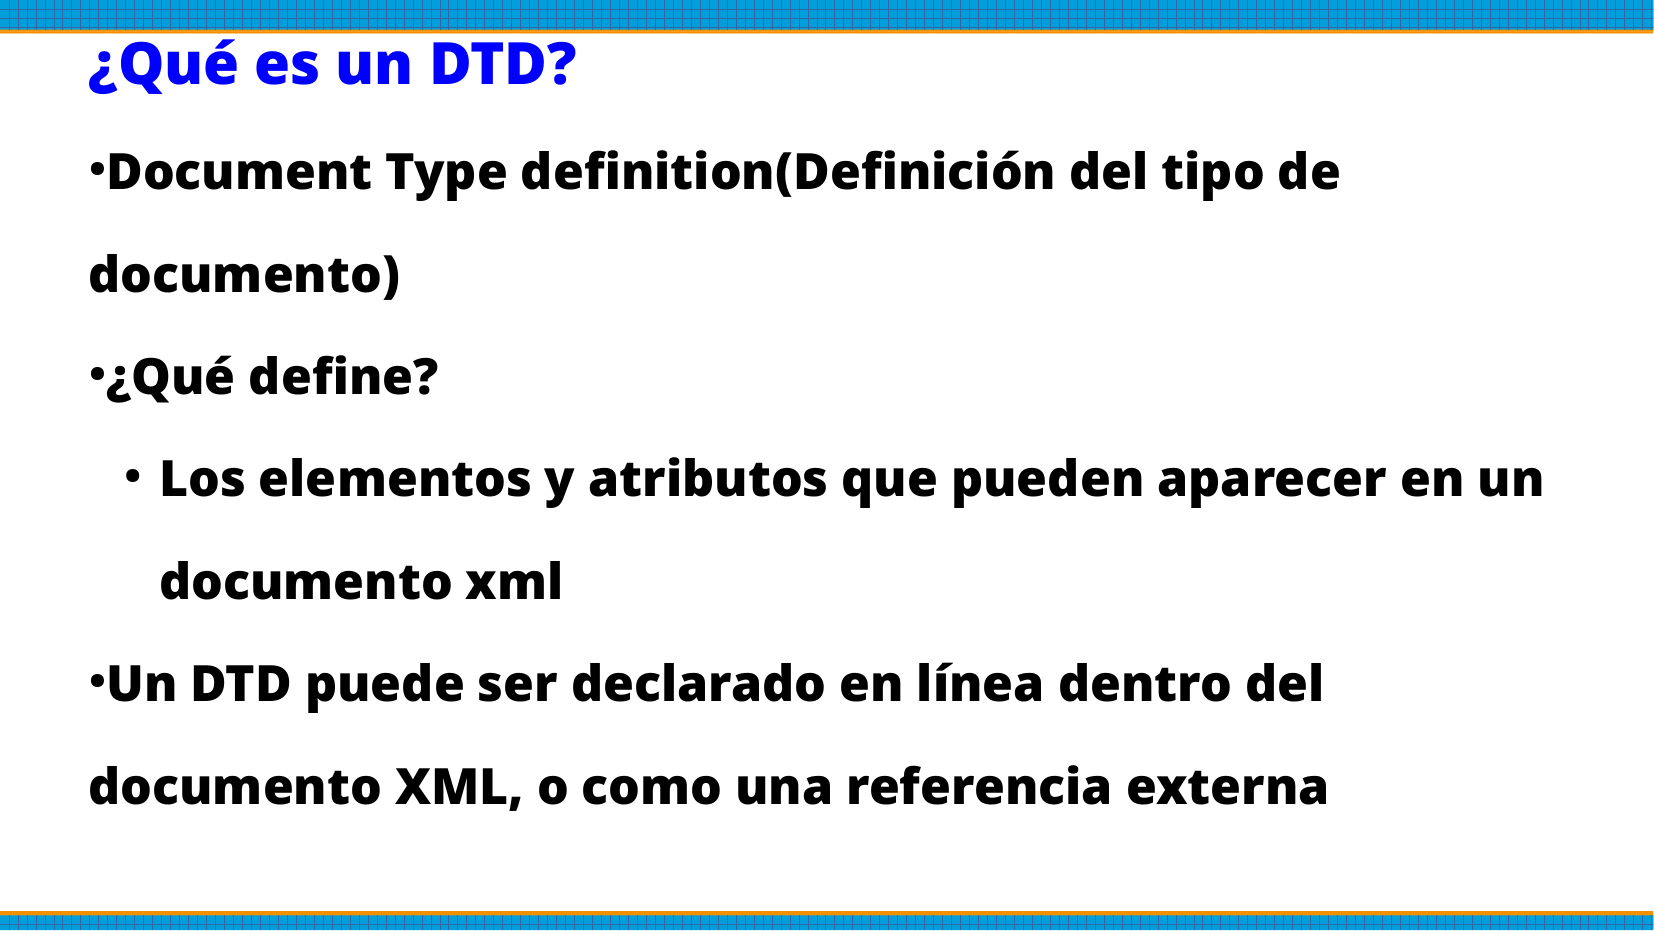

# ¿Qué es un DTD?
Document Type definition(Definición del tipo de documento)
¿Qué define?
Los elementos y atributos que pueden aparecer en un documento xml
Un DTD puede ser declarado en línea dentro del documento XML, o como una referencia externa